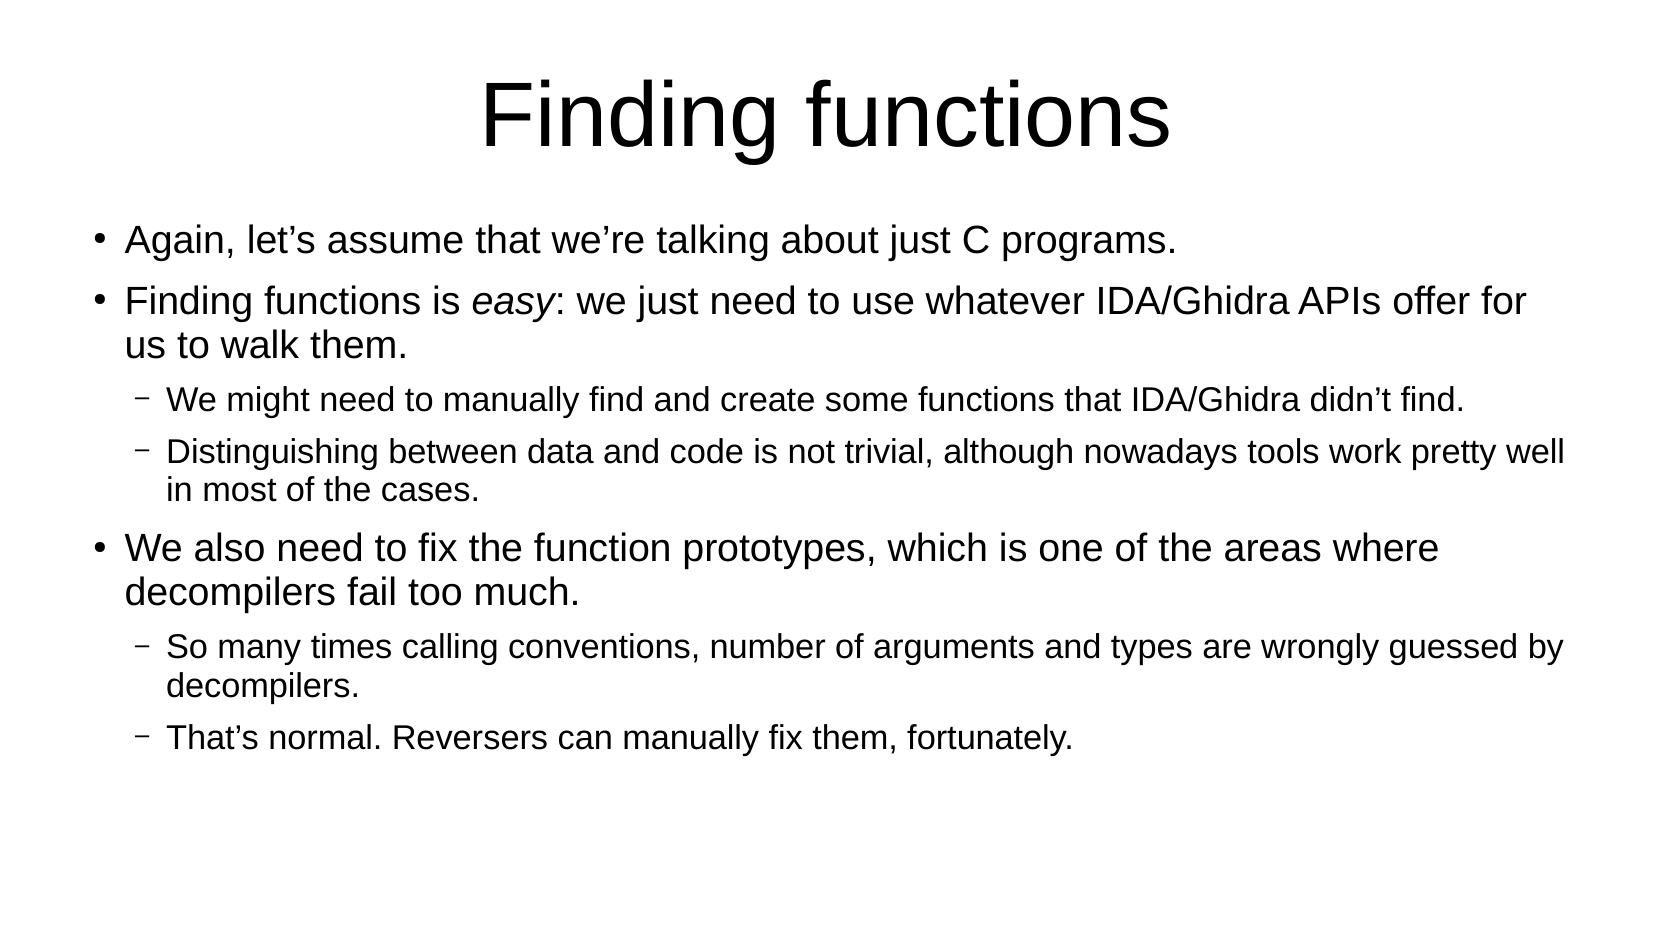

# Finding functions
Again, let’s assume that we’re talking about just C programs.
Finding functions is easy: we just need to use whatever IDA/Ghidra APIs offer for us to walk them.
We might need to manually find and create some functions that IDA/Ghidra didn’t find.
Distinguishing between data and code is not trivial, although nowadays tools work pretty well in most of the cases.
We also need to fix the function prototypes, which is one of the areas where decompilers fail too much.
So many times calling conventions, number of arguments and types are wrongly guessed by decompilers.
That’s normal. Reversers can manually fix them, fortunately.